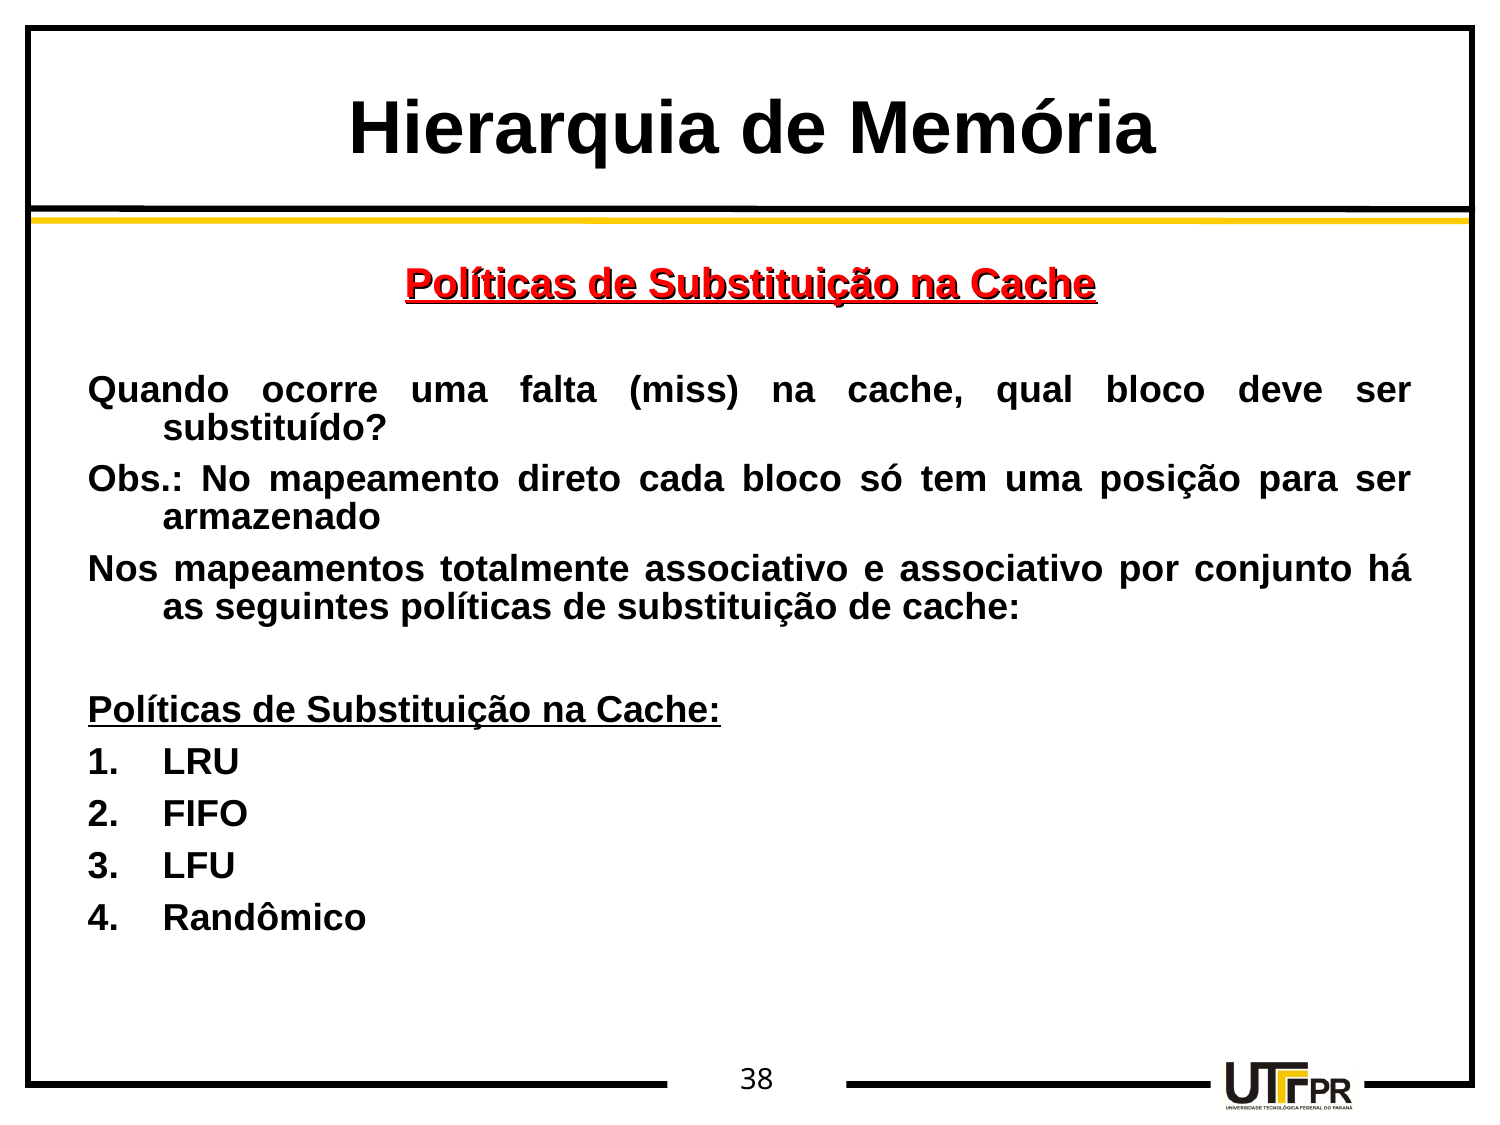

Hierarquia de Memória
# Políticas de Substituição na Cache
Quando ocorre uma falta (miss) na cache, qual bloco deve ser substituído?
Obs.: No mapeamento direto cada bloco só tem uma posição para ser armazenado
Nos mapeamentos totalmente associativo e associativo por conjunto há as seguintes políticas de substituição de cache:
Políticas de Substituição na Cache:
LRU
FIFO
LFU
Randômico